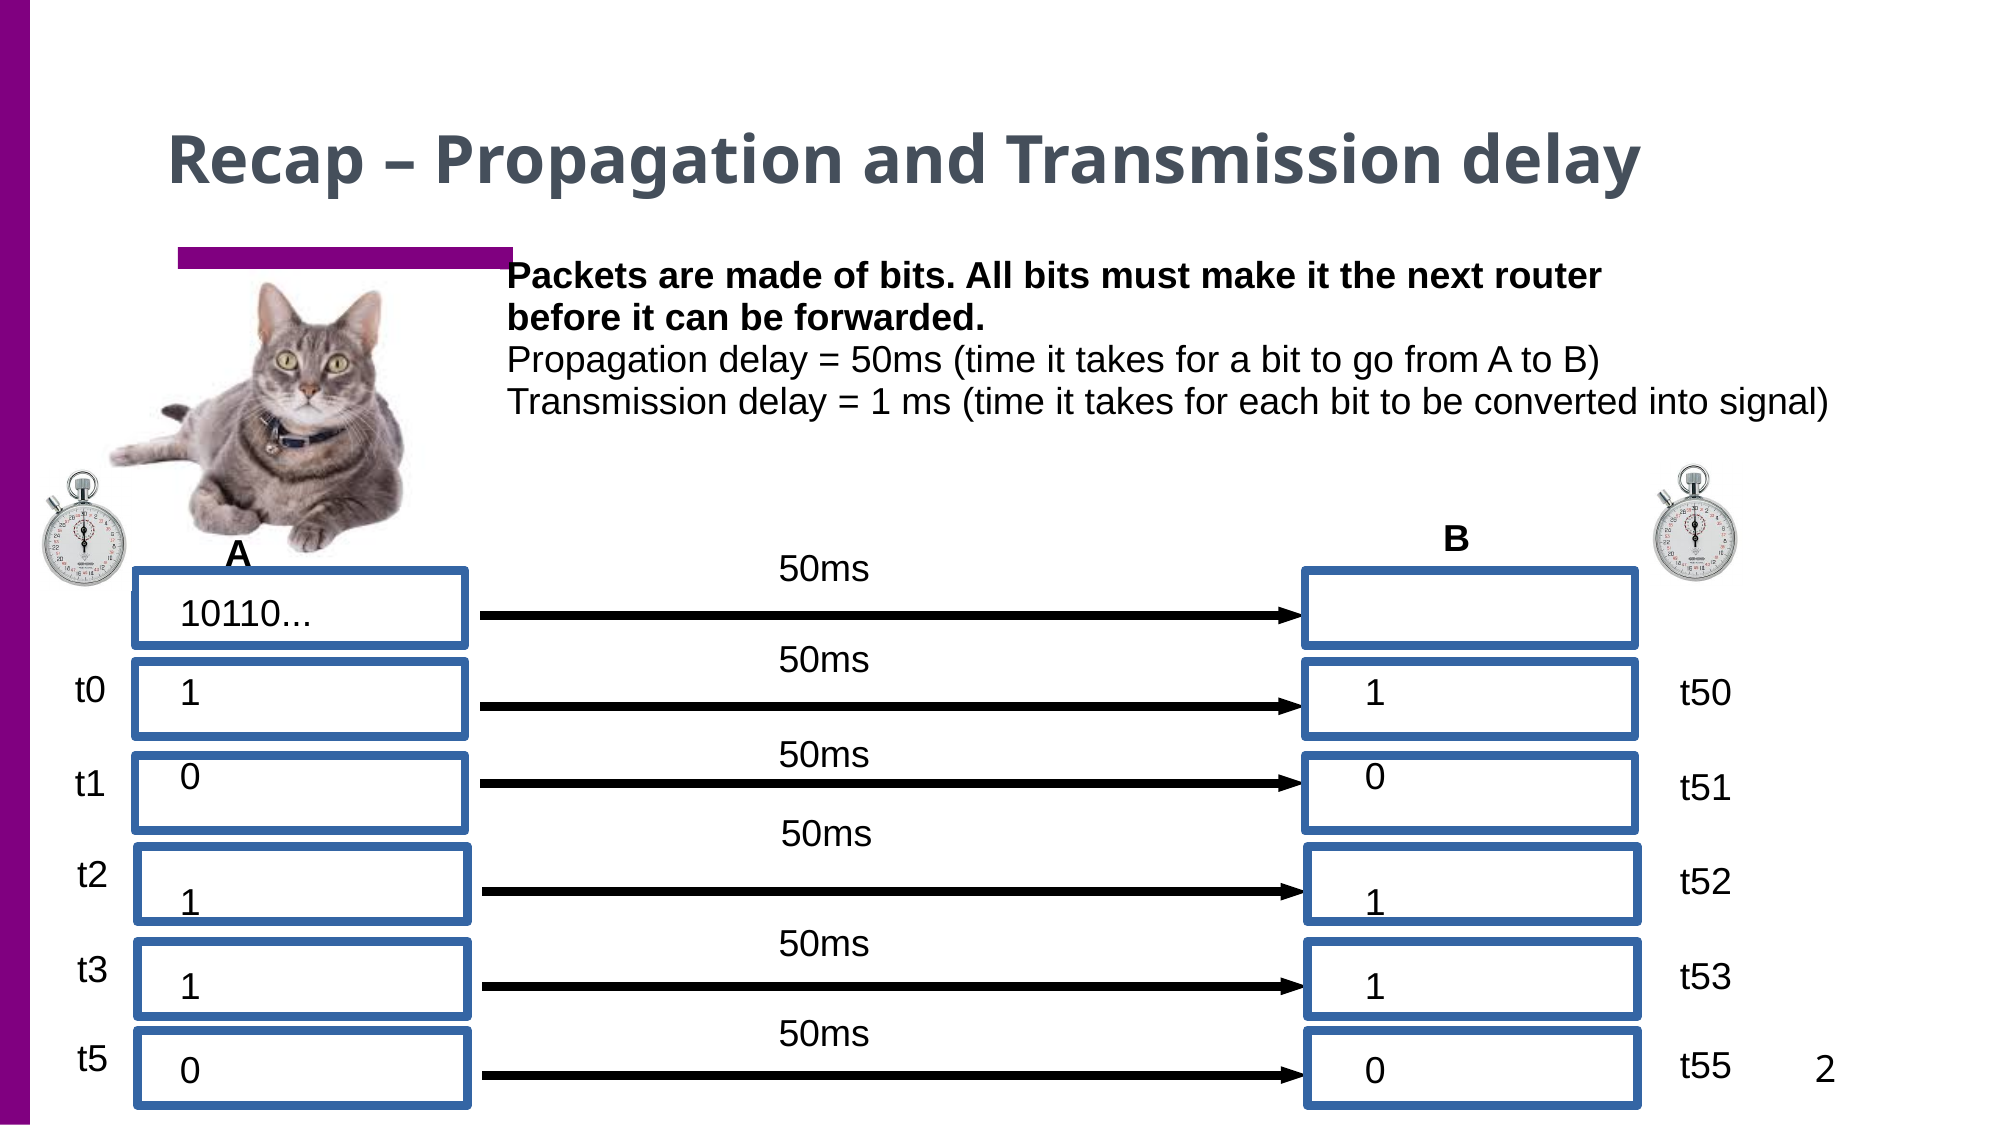

Recap – Propagation and Transmission delay
Packets are made of bits. All bits must make it the next router
before it can be forwarded.
Propagation delay = 50ms (time it takes for a bit to go from A to B)
Transmission delay = 1 ms (time it takes for each bit to be converted into signal)
B
A
50ms
10110...
50ms
t0
1
0
1
1
0
1
0
1
1
0
t50
50ms
t1
t51
50ms
t2
t52
50ms
t3
t53
50ms
t5
t55